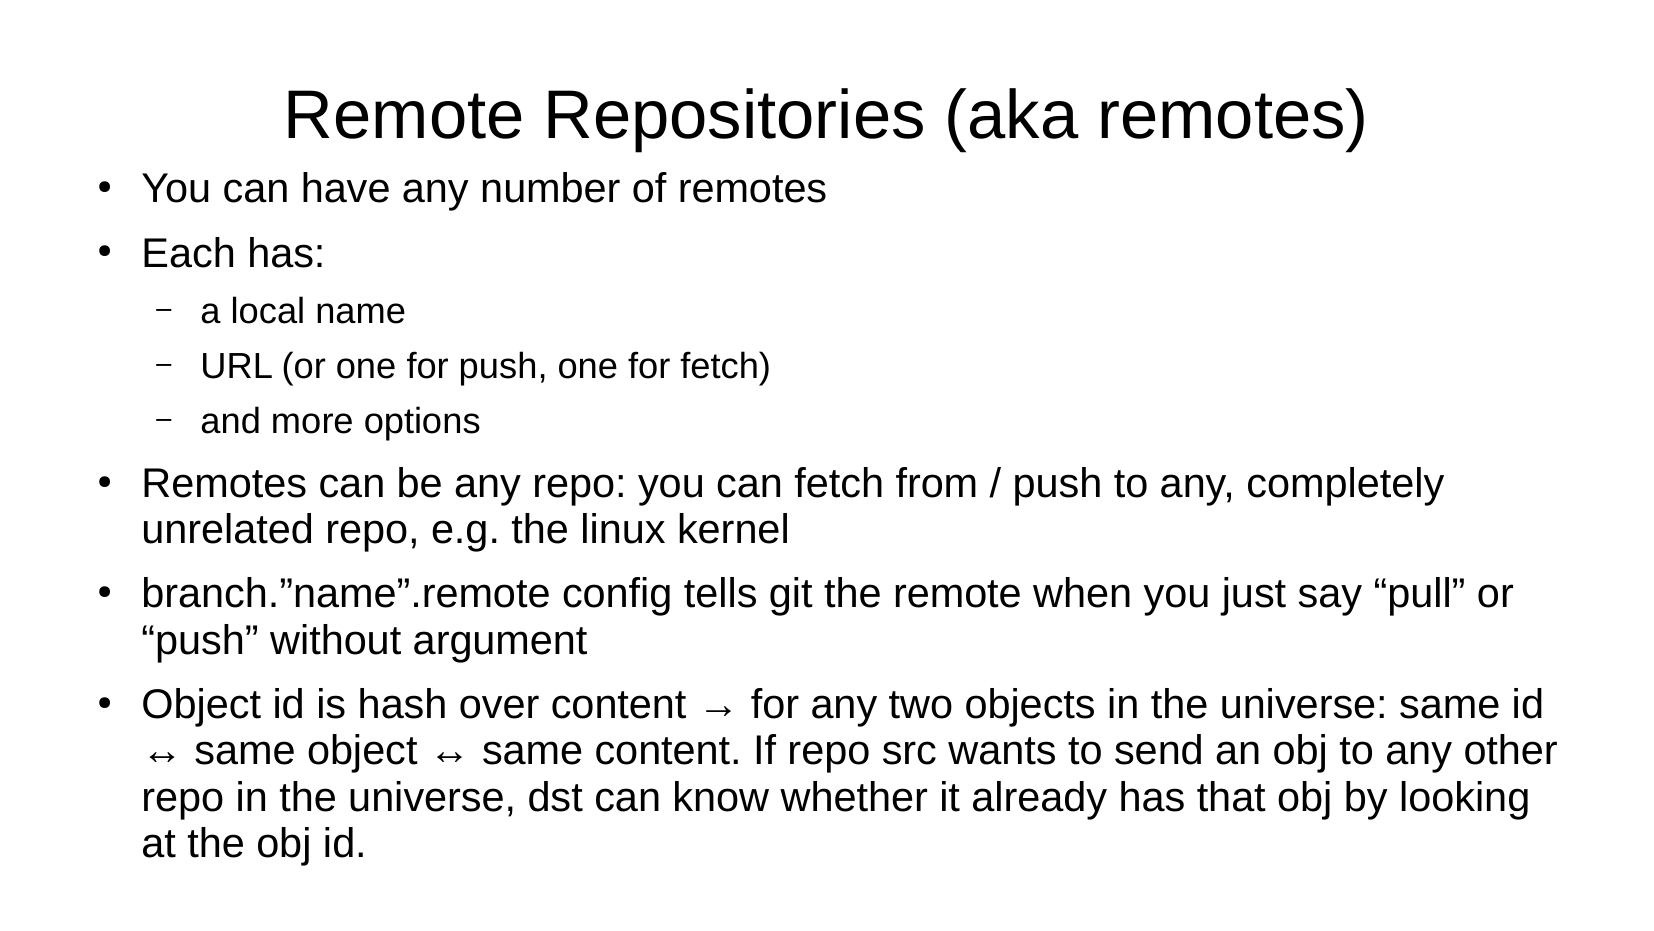

# Remote Repositories (aka remotes)
You can have any number of remotes
Each has:
a local name
URL (or one for push, one for fetch)
and more options
Remotes can be any repo: you can fetch from / push to any, completely unrelated repo, e.g. the linux kernel
branch.”name”.remote config tells git the remote when you just say “pull” or “push” without argument
Object id is hash over content → for any two objects in the universe: same id ↔ same object ↔ same content. If repo src wants to send an obj to any other repo in the universe, dst can know whether it already has that obj by looking at the obj id.